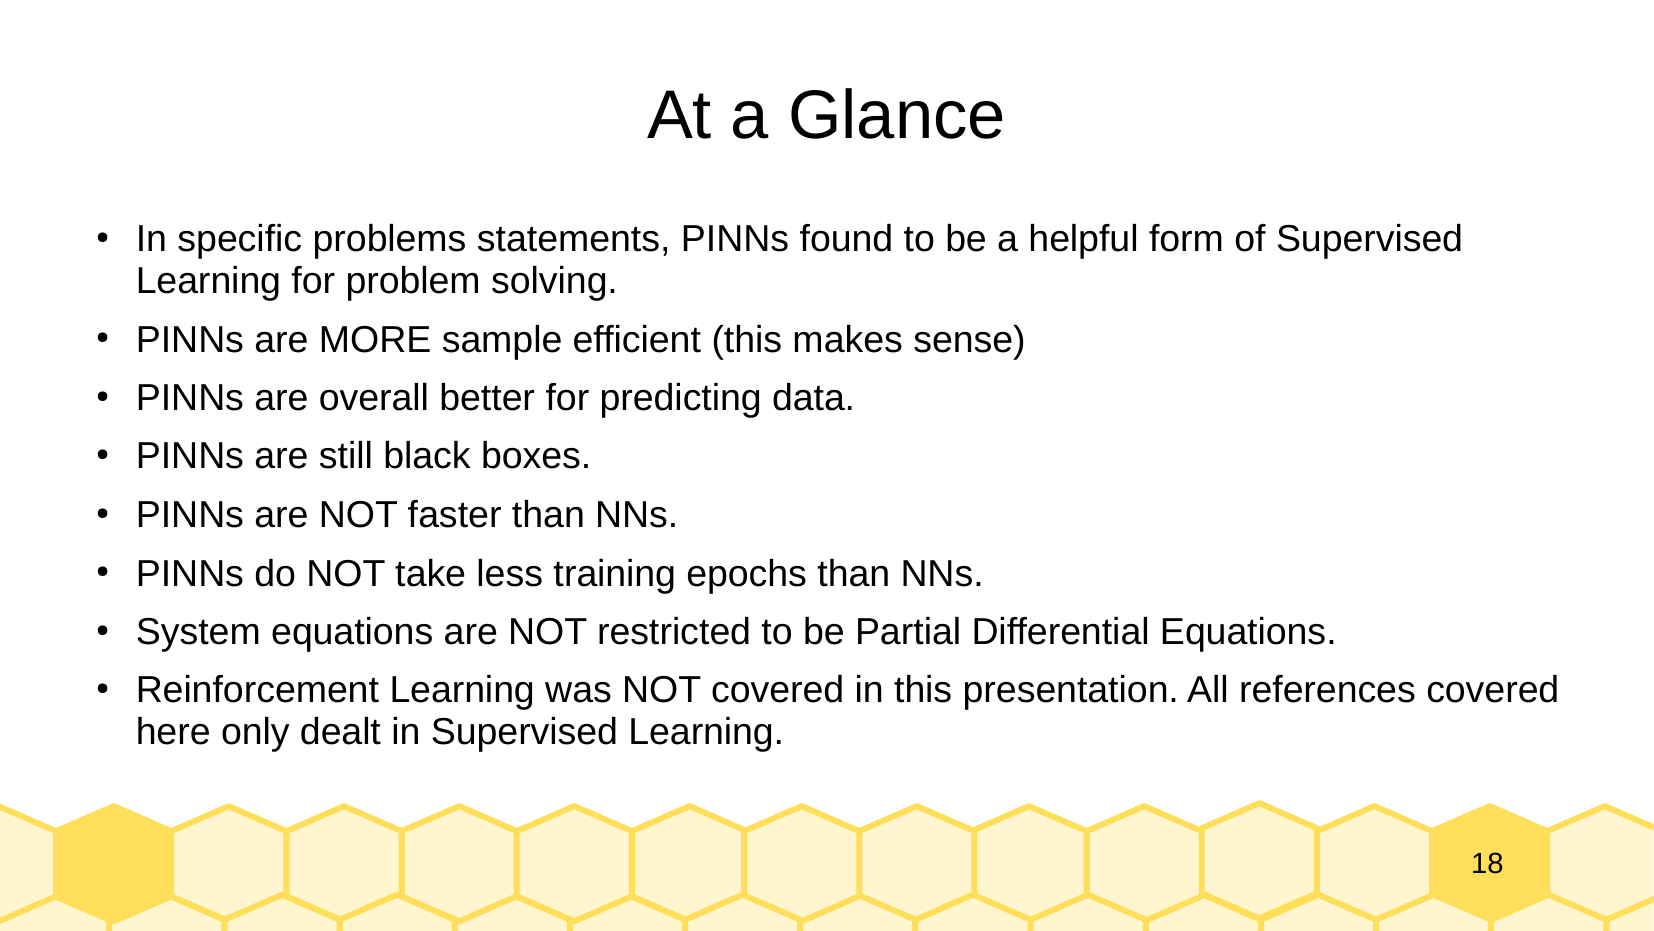

# At a Glance
In specific problems statements, PINNs found to be a helpful form of Supervised Learning for problem solving.
PINNs are MORE sample efficient (this makes sense)
PINNs are overall better for predicting data.
PINNs are still black boxes.
PINNs are NOT faster than NNs.
PINNs do NOT take less training epochs than NNs.
System equations are NOT restricted to be Partial Differential Equations.
Reinforcement Learning was NOT covered in this presentation. All references covered here only dealt in Supervised Learning.